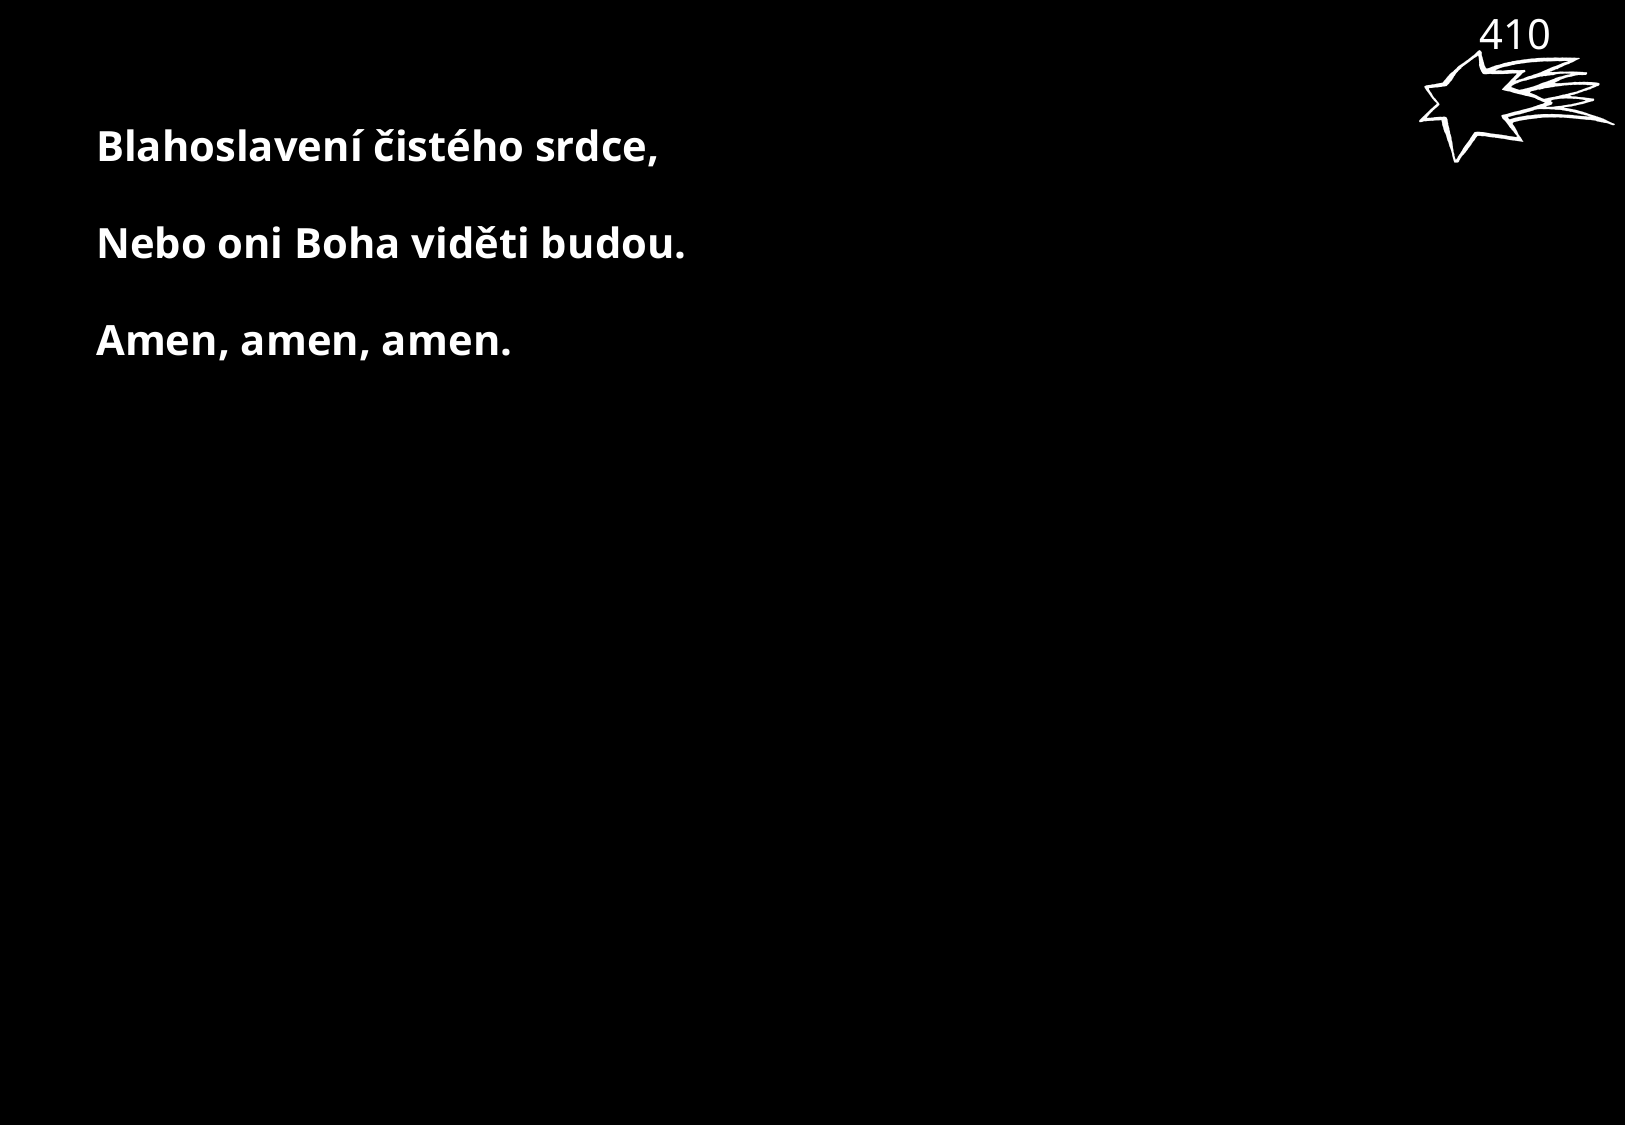

410
# Blahoslavení čistého srdce,
Nebo oni Boha viděti budou.
Amen, amen, amen.